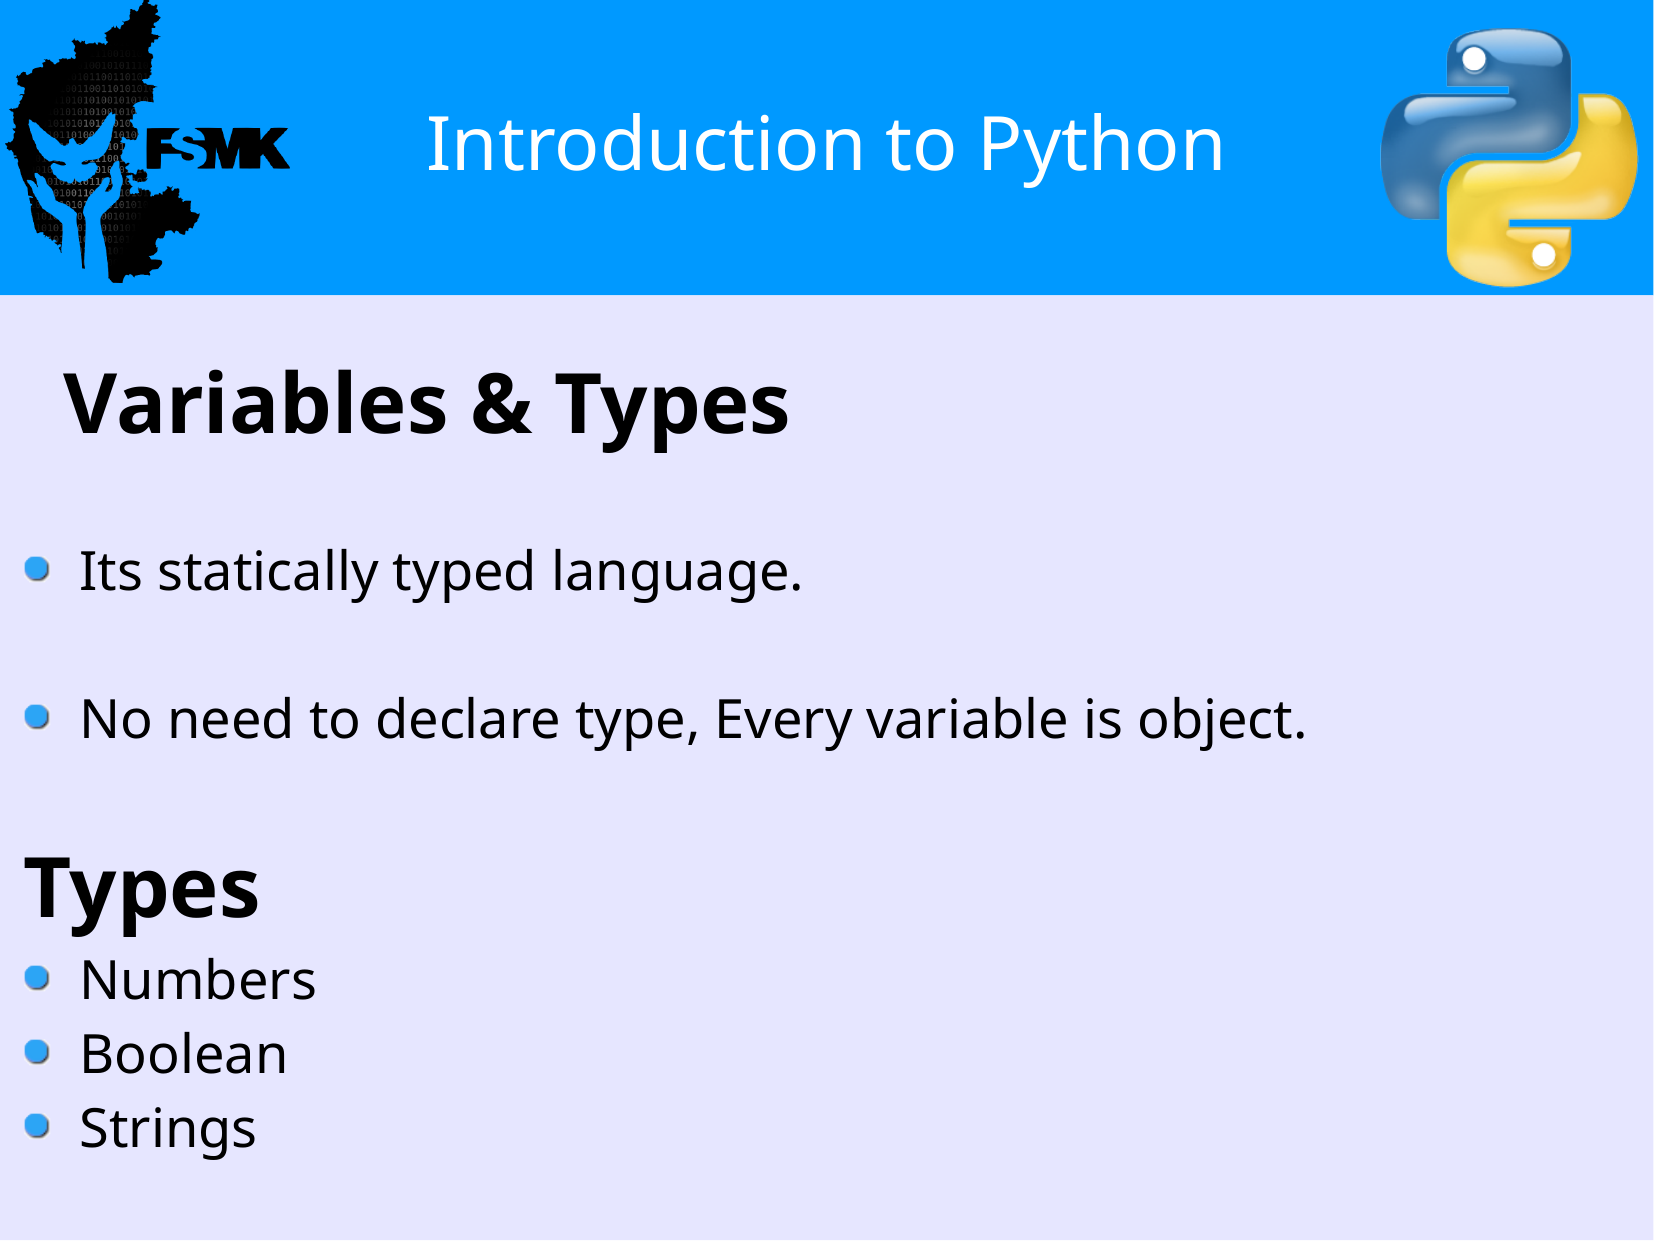

# Introduction to Python
Variables & Types
 Its statically typed language.
 No need to declare type, Every variable is object.
Types
 Numbers
 Boolean
 Strings